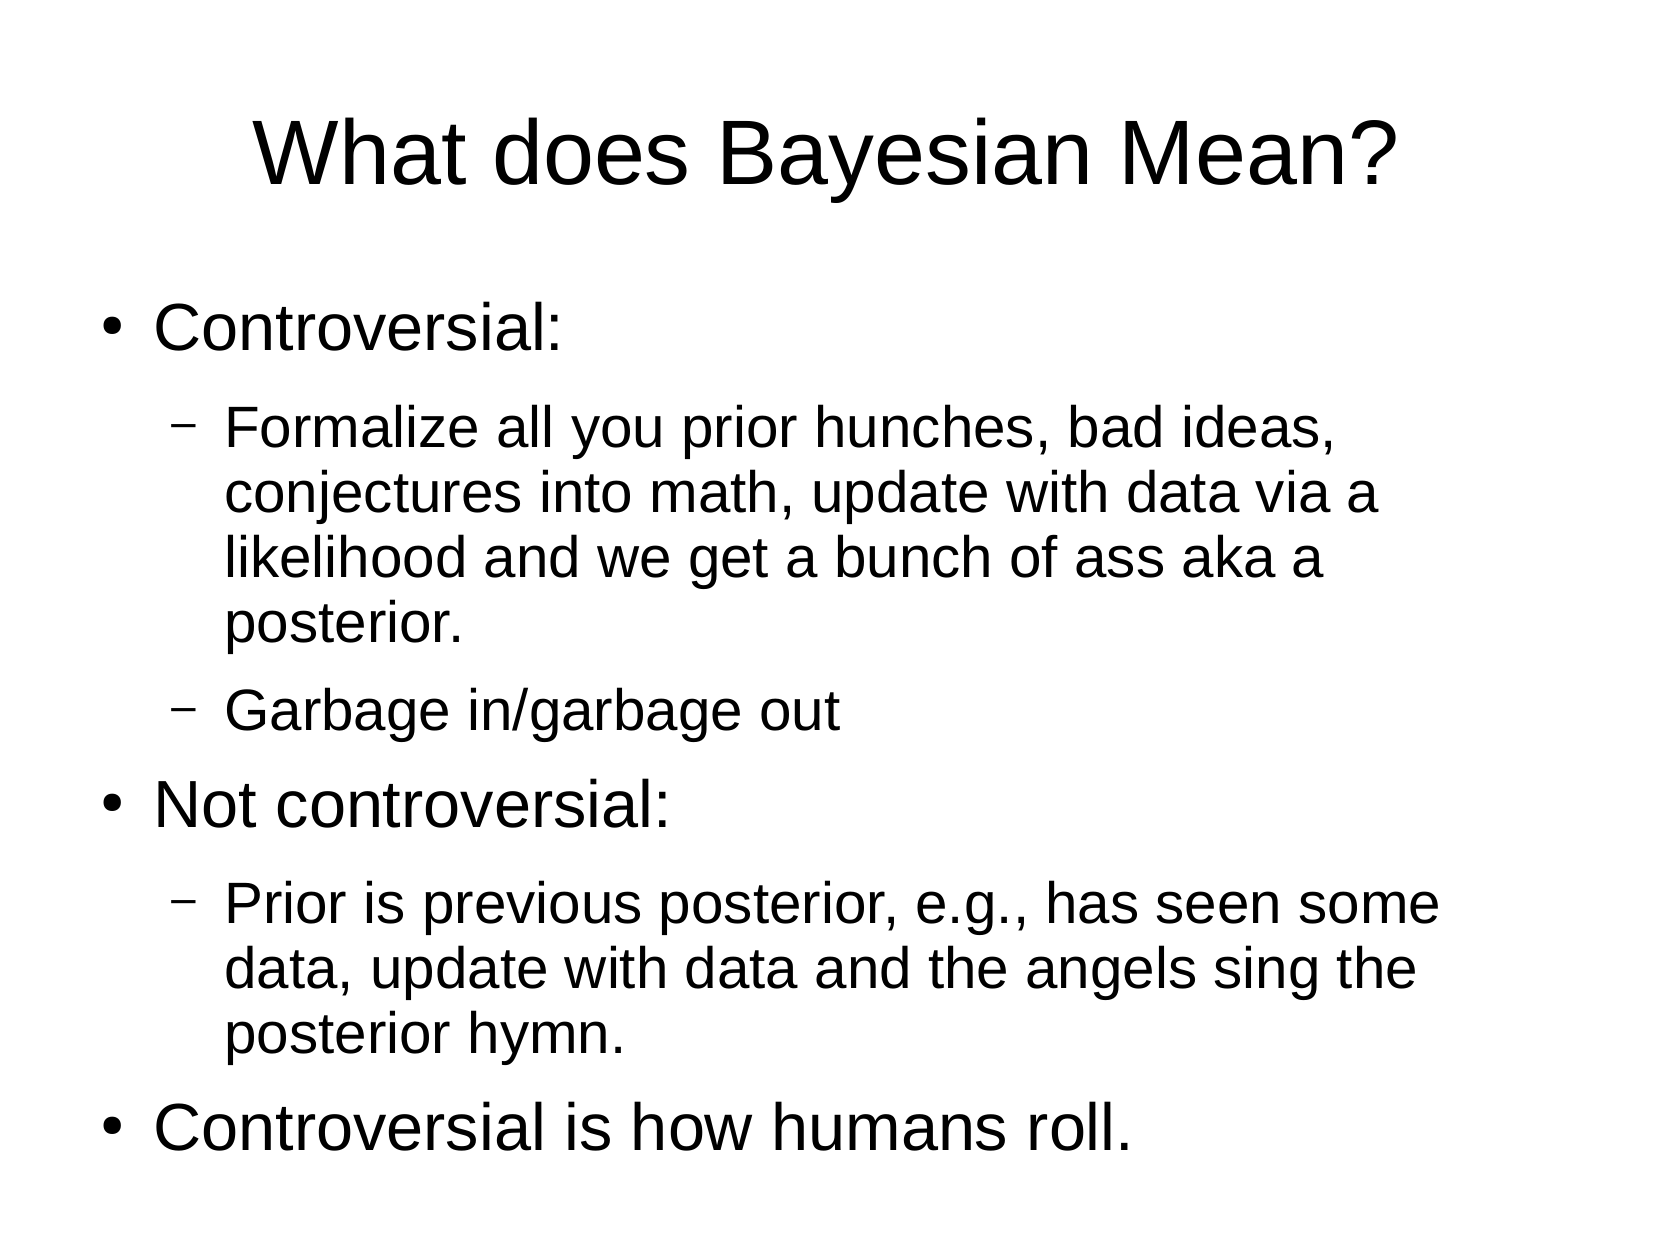

# What does Bayesian Mean?
Controversial:
Formalize all you prior hunches, bad ideas, conjectures into math, update with data via a likelihood and we get a bunch of ass aka a posterior.
Garbage in/garbage out
Not controversial:
Prior is previous posterior, e.g., has seen some data, update with data and the angels sing the posterior hymn.
Controversial is how humans roll.